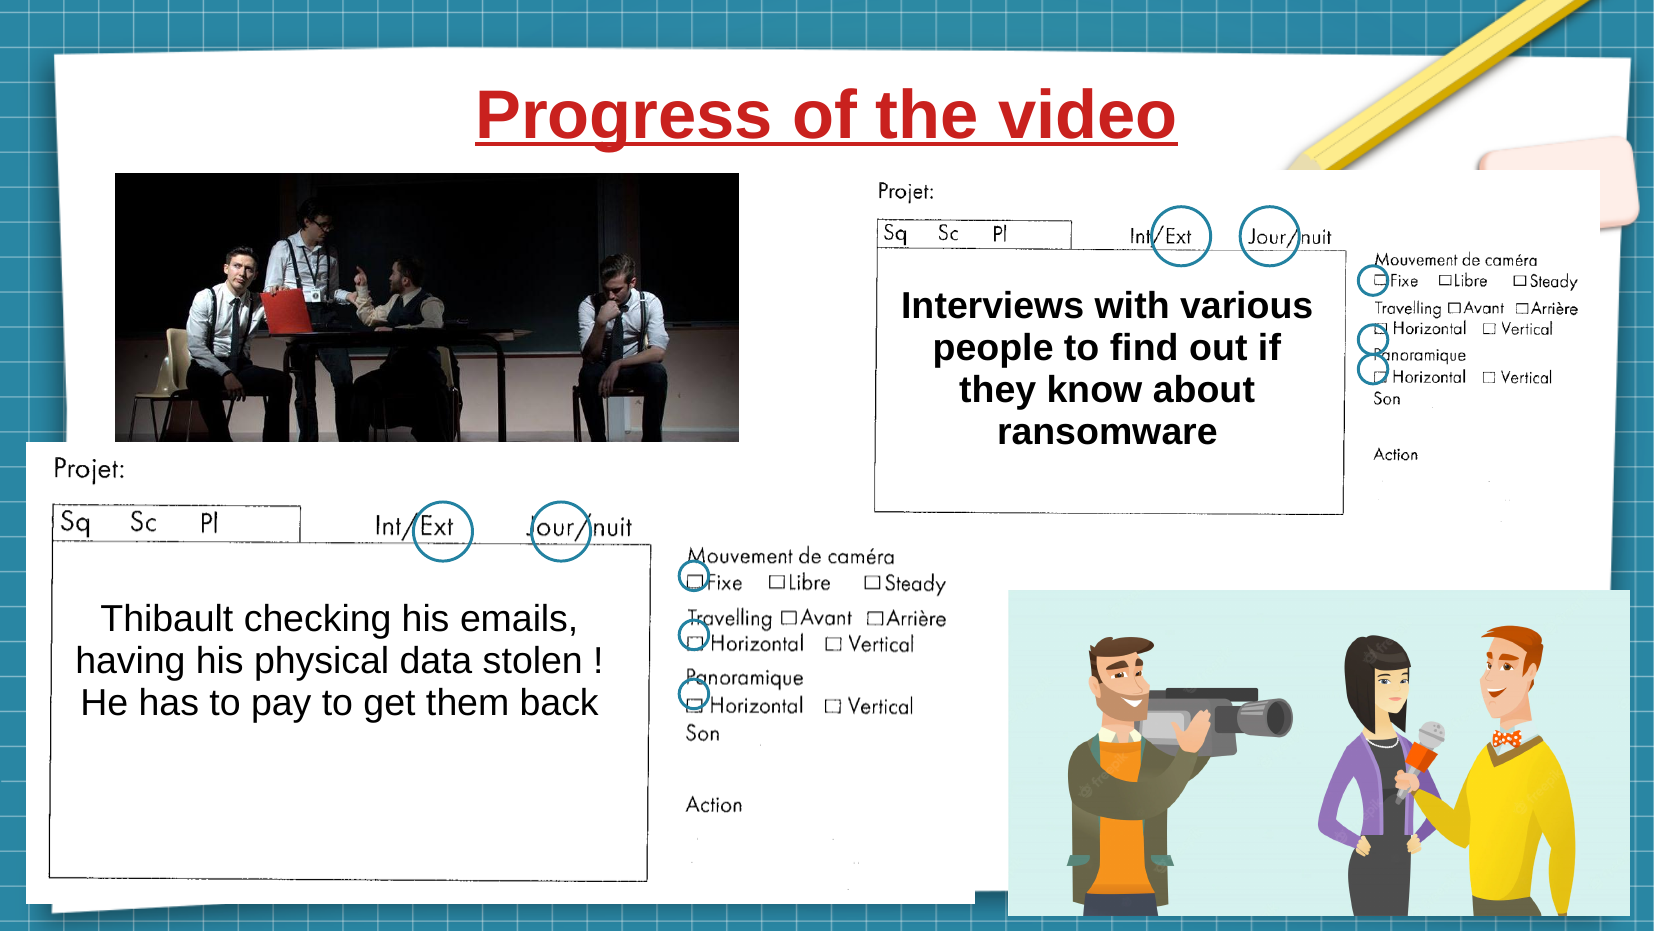

# Progress of the video
Interviews with various people to find out if they know about ransomware
Thibault checking his emails, having his physical data stolen !
He has to pay to get them back